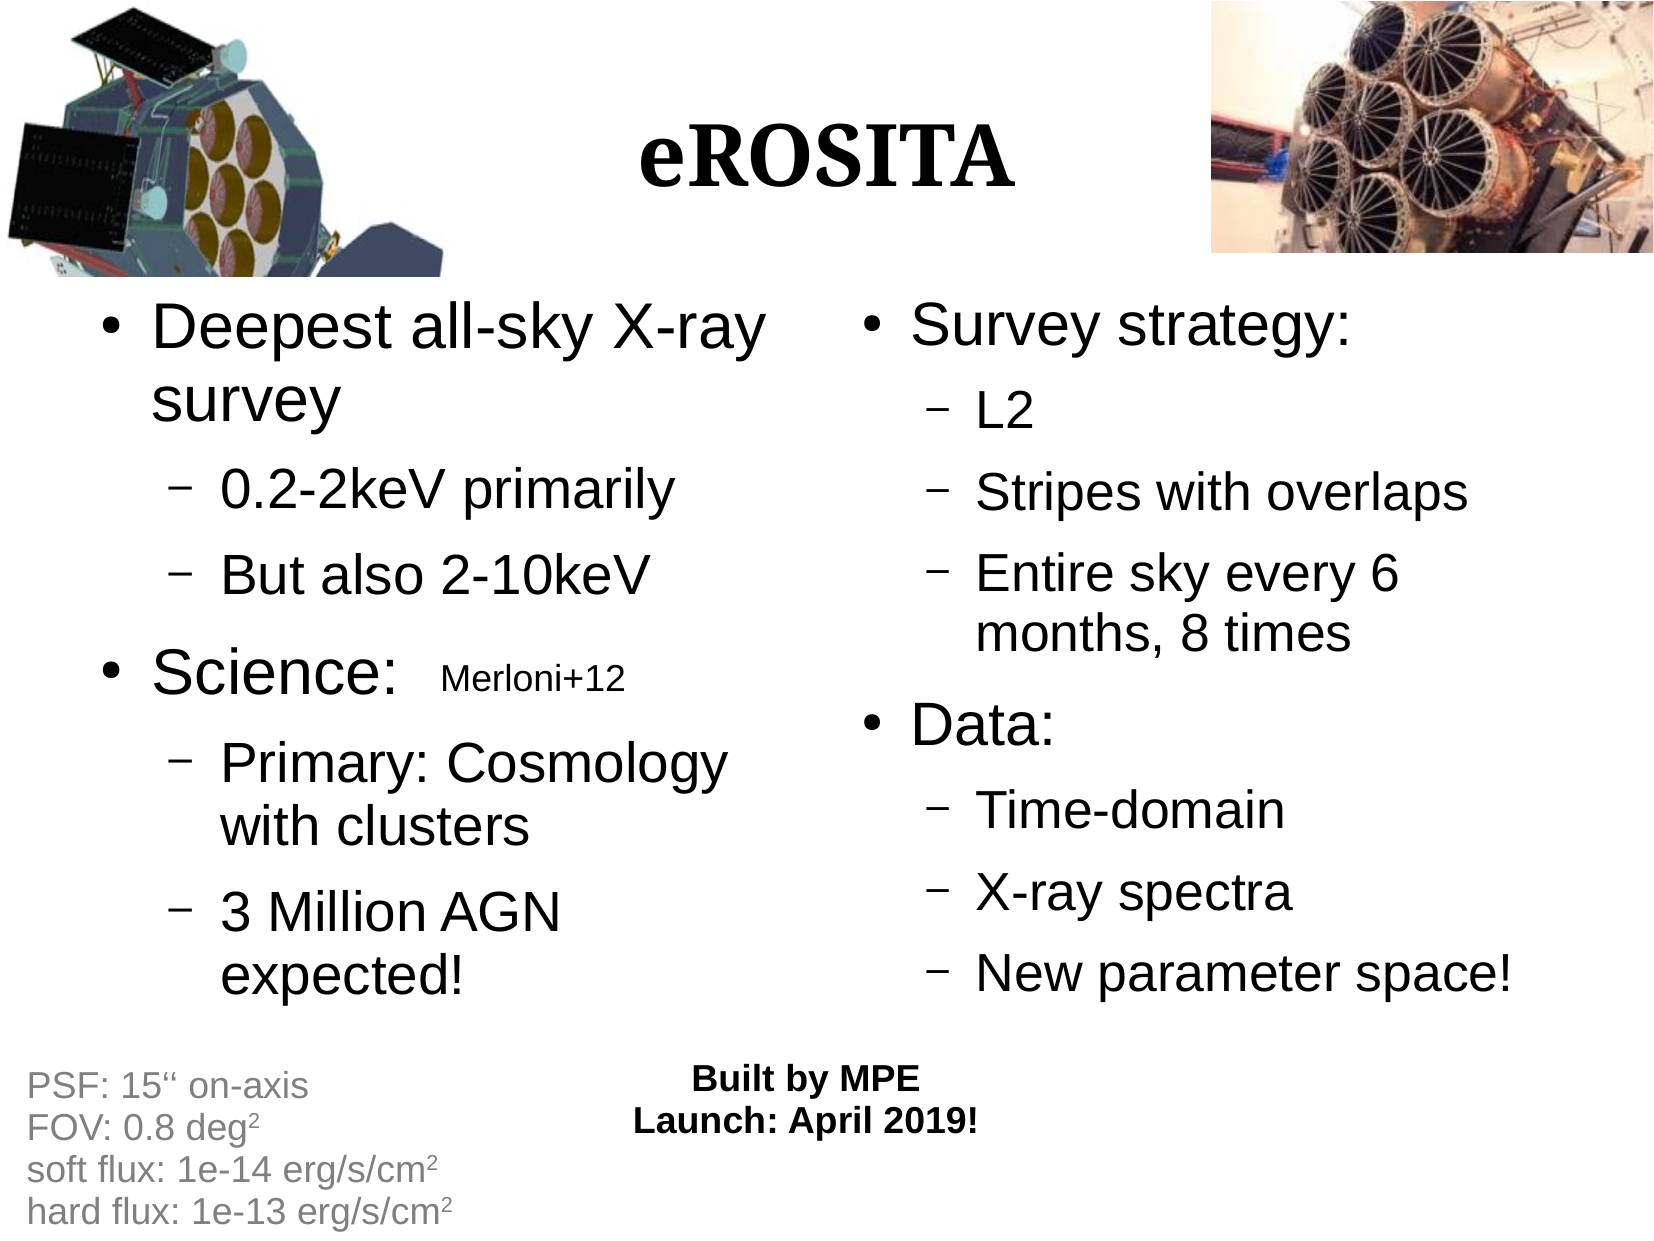

# eROSITA
Deepest all-sky X-ray survey
0.2-2keV primarily
But also 2-10keV
Science:
Primary: Cosmology with clusters
3 Million AGN expected!
Survey strategy:
L2
Stripes with overlaps
Entire sky every 6 months, 8 times
Data:
Time-domain
X-ray spectra
New parameter space!
Merloni+12
Built by MPE
Launch: April 2019!
PSF: 15‘‘ on-axis
FOV: 0.8 deg2
soft flux: 1e-14 erg/s/cm2
hard flux: 1e-13 erg/s/cm2